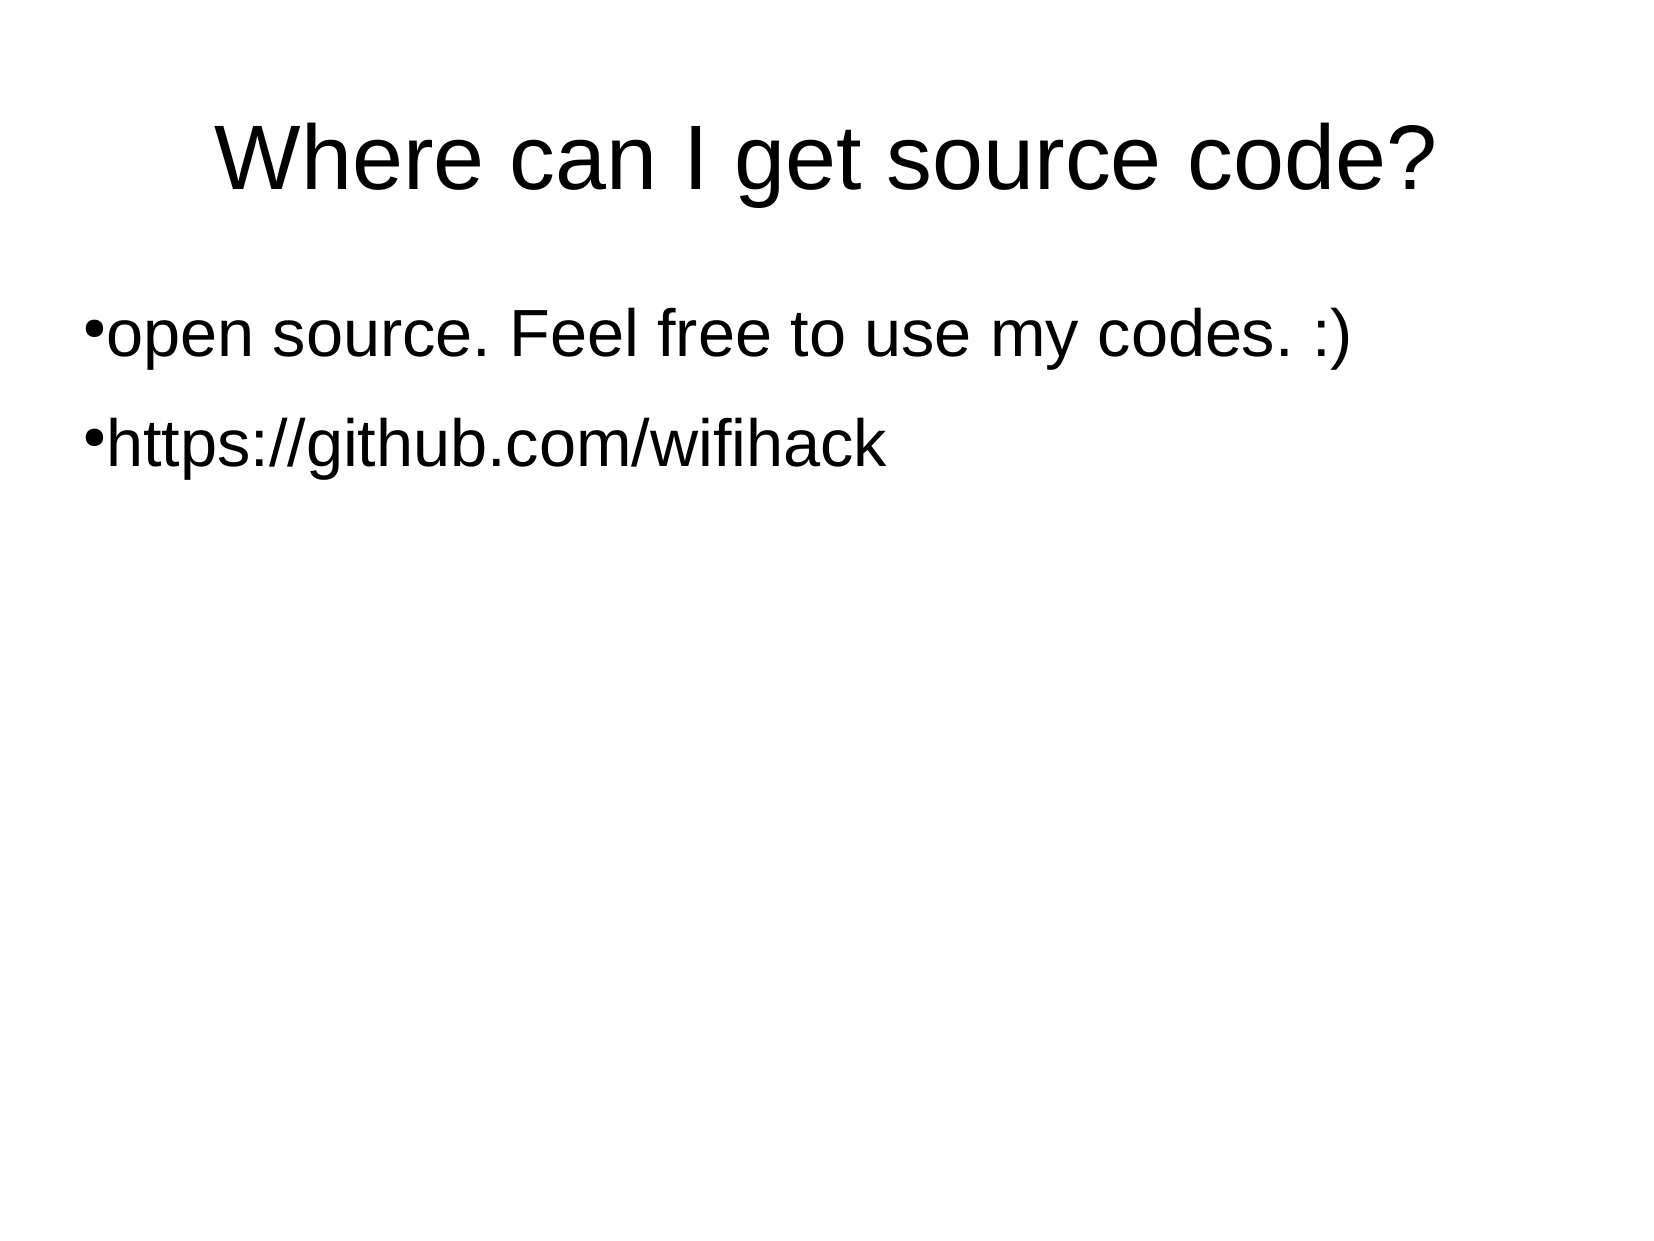

# Where can I get source code?
open source. Feel free to use my codes. :)
https://github.com/wifihack